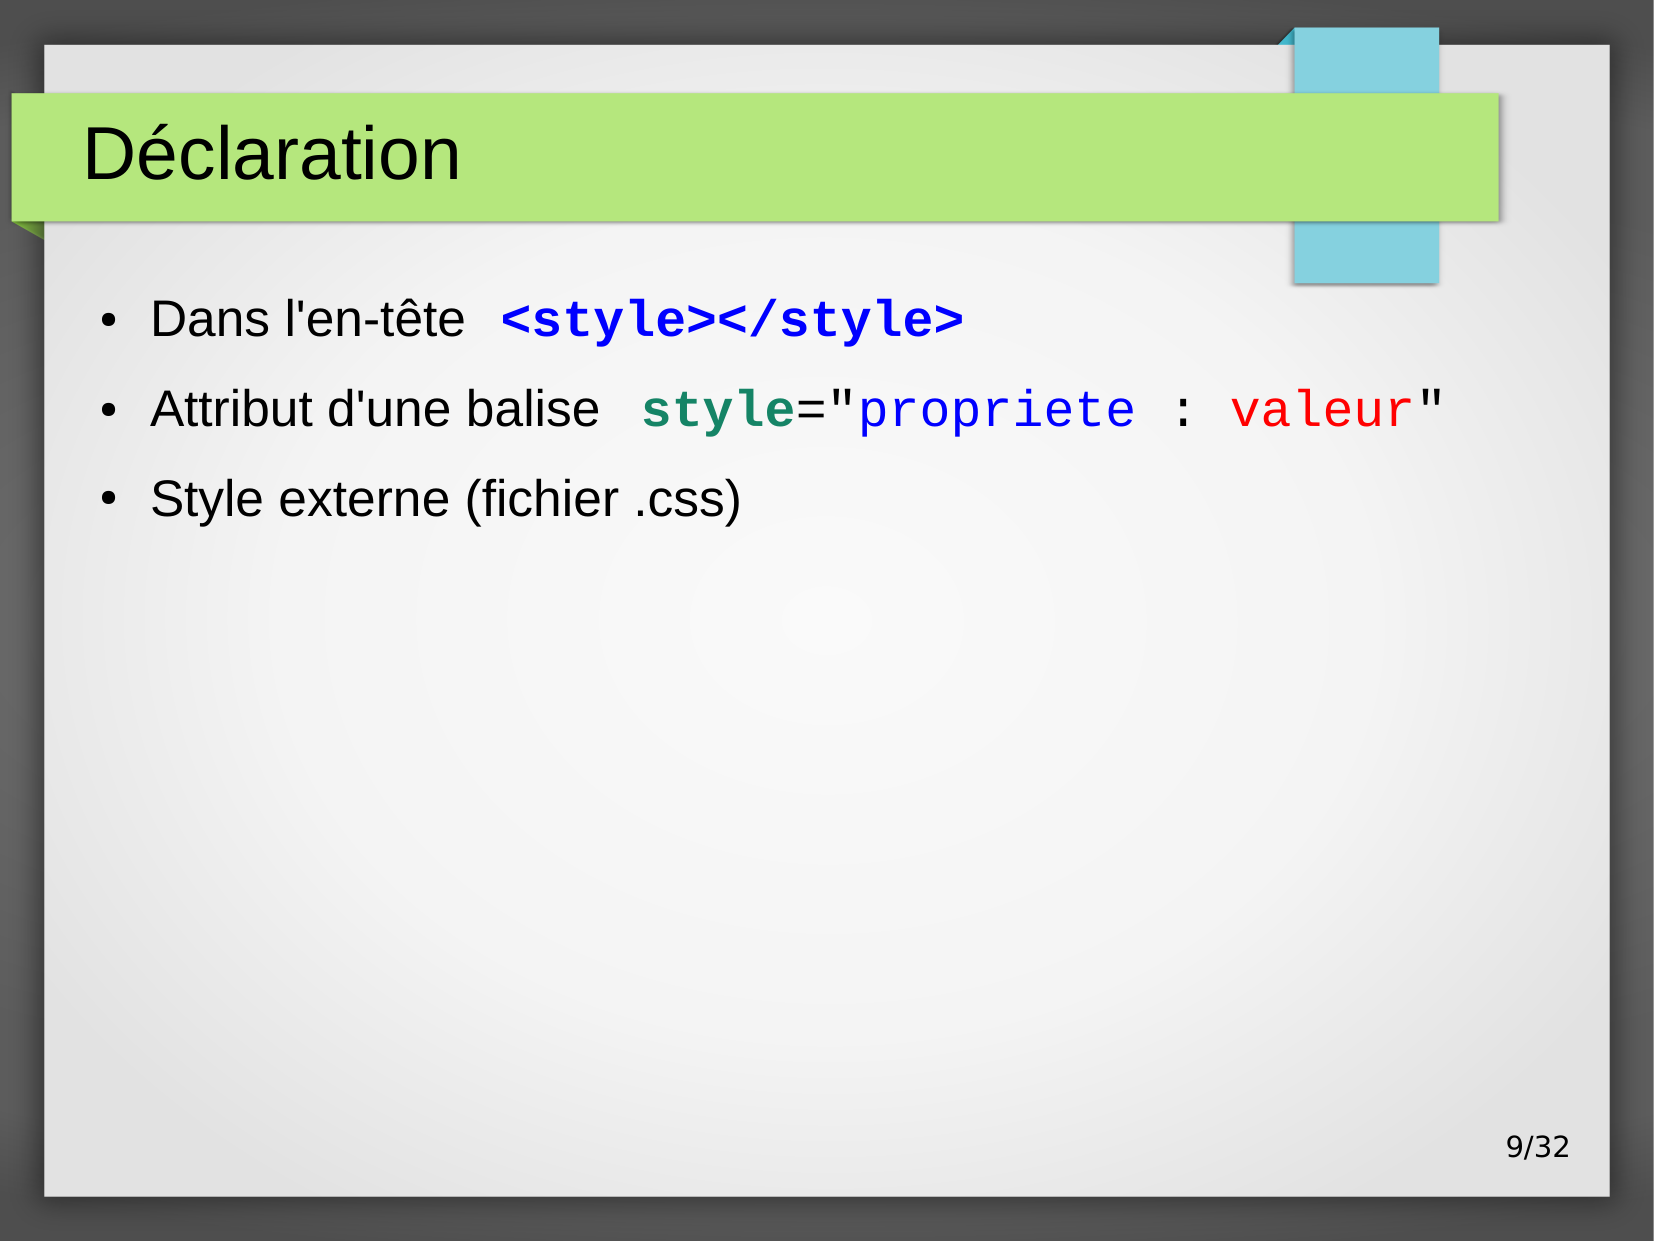

# Déclaration
Dans l'en-tête				<style></style>
Attribut d'une balise 			style="propriete : valeur"
Style externe (fichier .css)
9